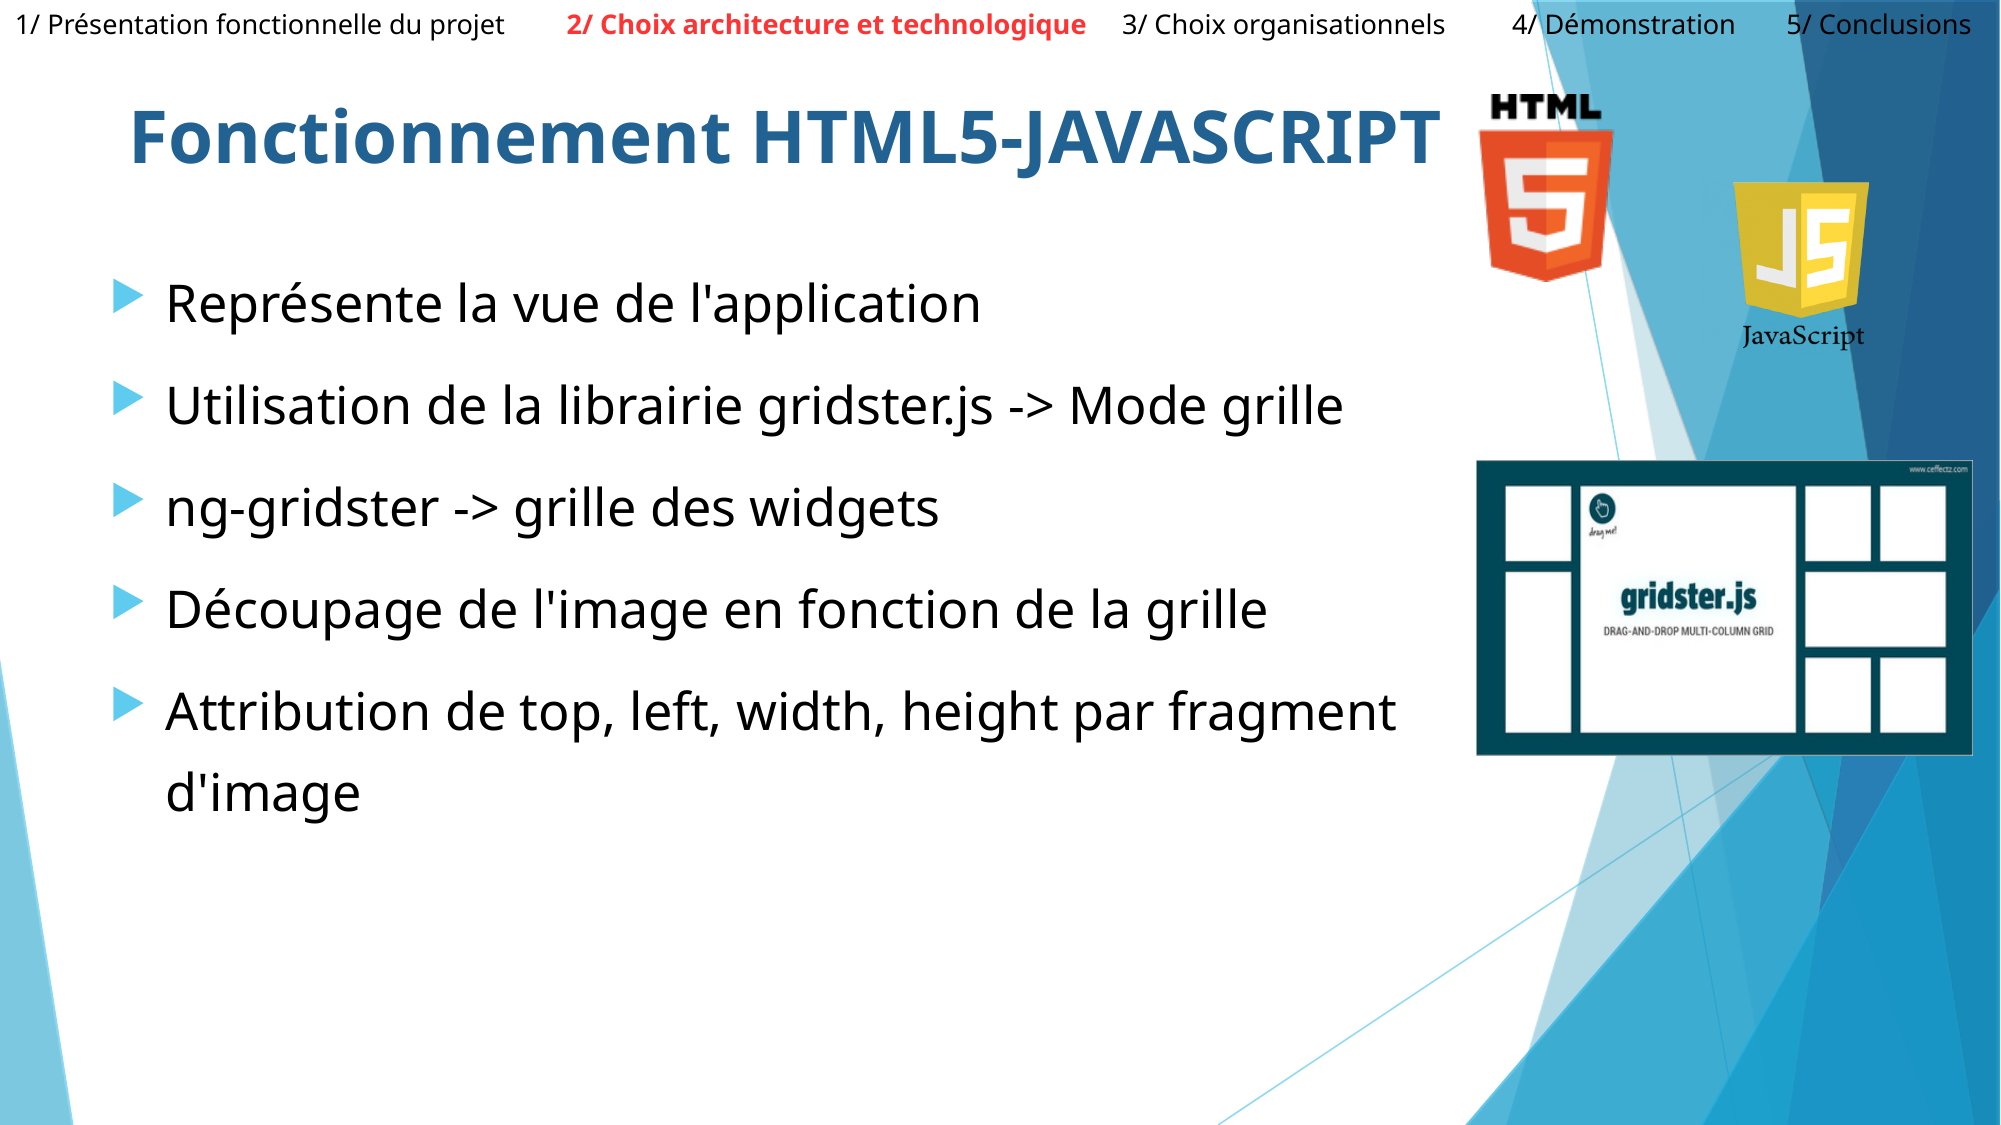

1/ Présentation fonctionnelle du projet 	 2/ Choix architecture et technologique 	3/ Choix organisationnels 	 4/ Démonstration 	5/ Conclusions
# Fonctionnement HTML5-JAVASCRIPT
Représente la vue de l'application
Utilisation de la librairie gridster.js -> Mode grille
ng-gridster -> grille des widgets
Découpage de l'image en fonction de la grille
Attribution de top, left, width, height par fragment d'image